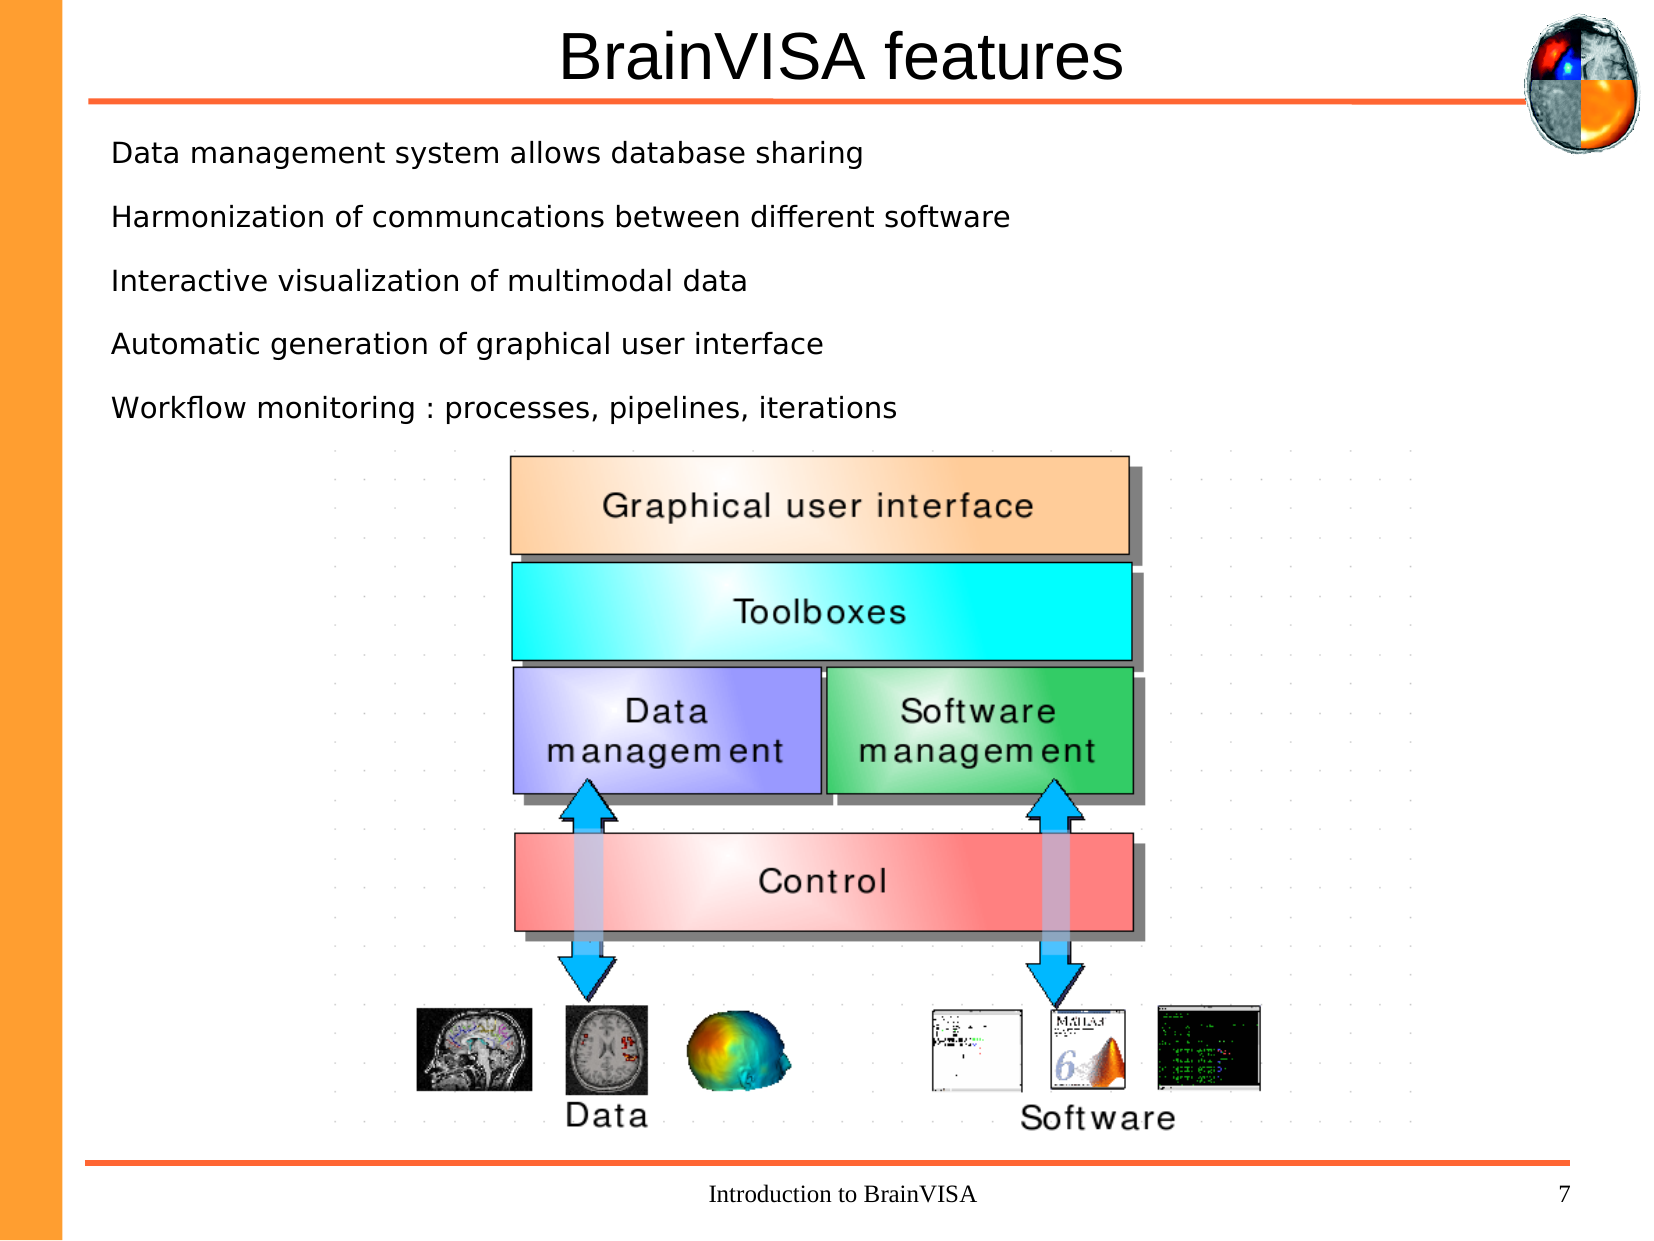

# BrainVISA features
Data management system allows database sharing
Harmonization of communcations between different software
Interactive visualization of multimodal data
Automatic generation of graphical user interface
Workflow monitoring : processes, pipelines, iterations
Introduction to BrainVISA
7